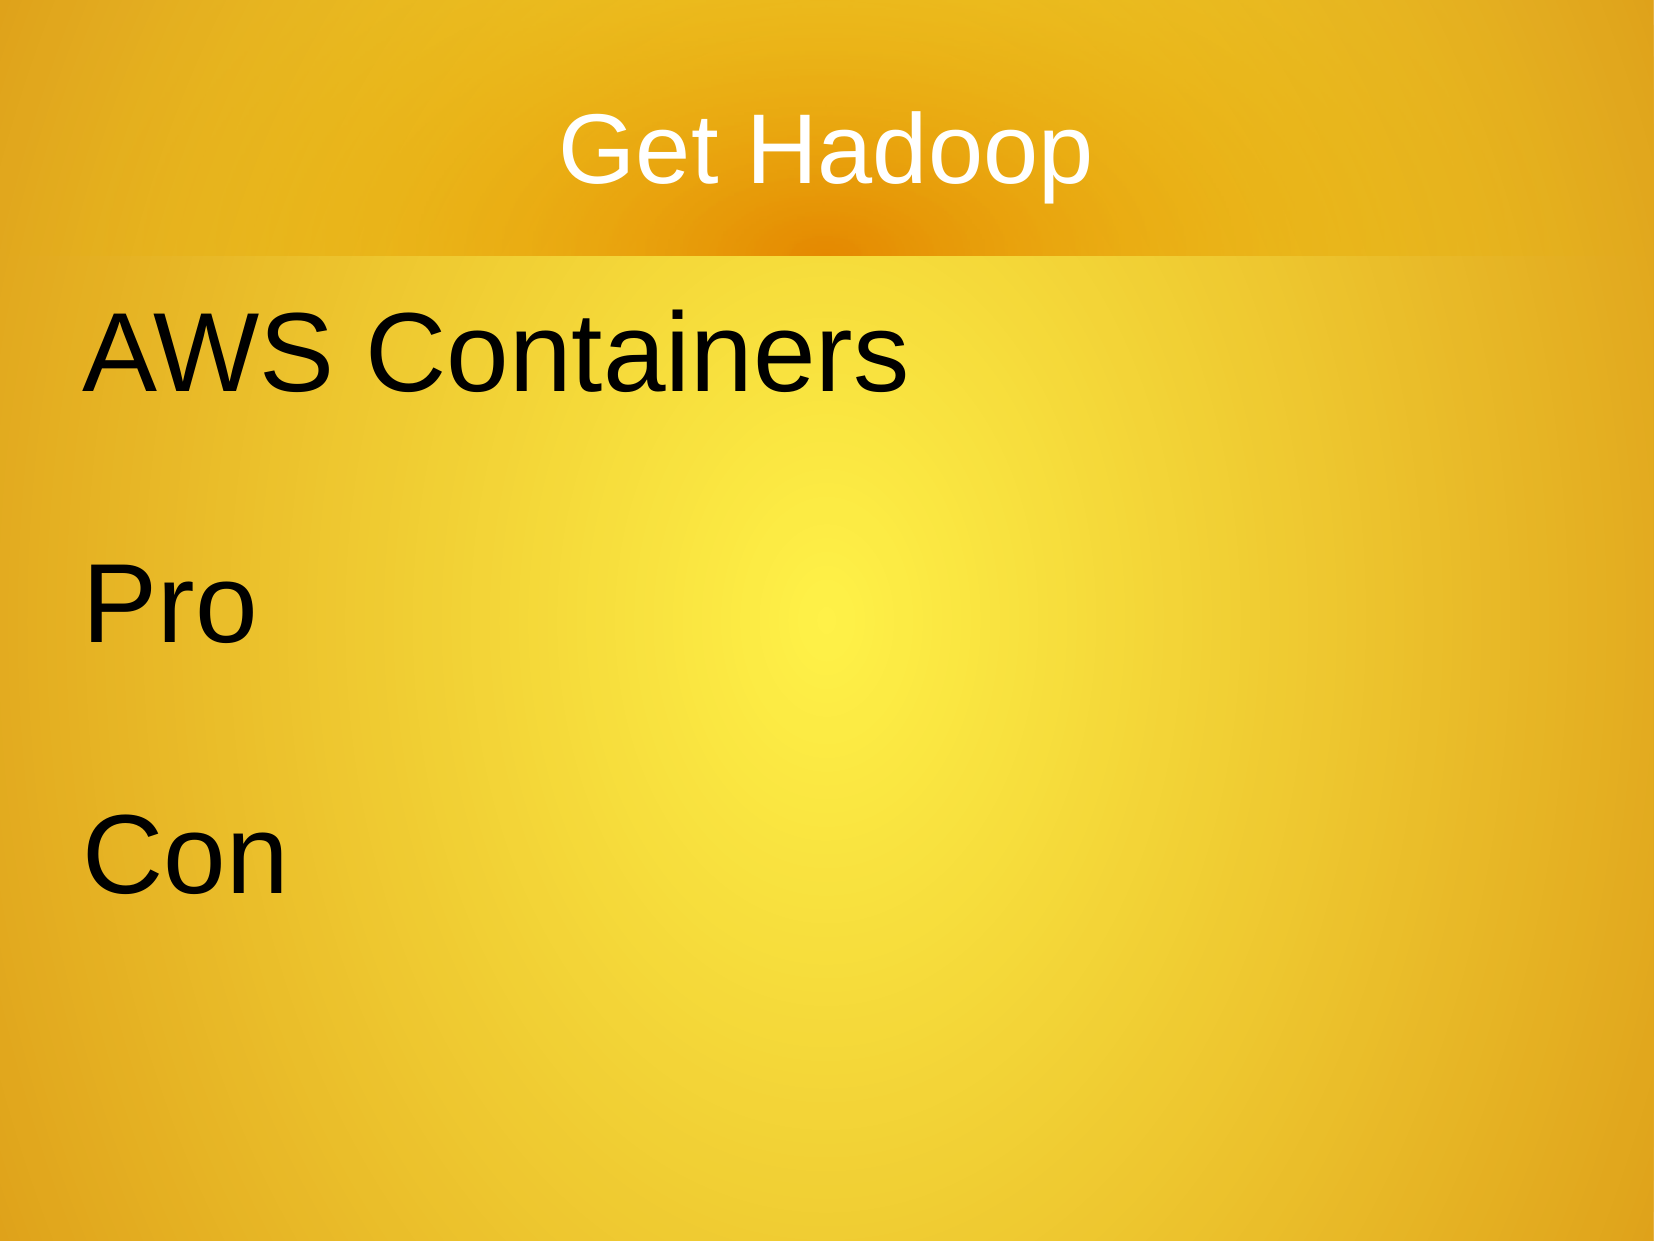

# Get Hadoop
AWS Containers
Pro
Con